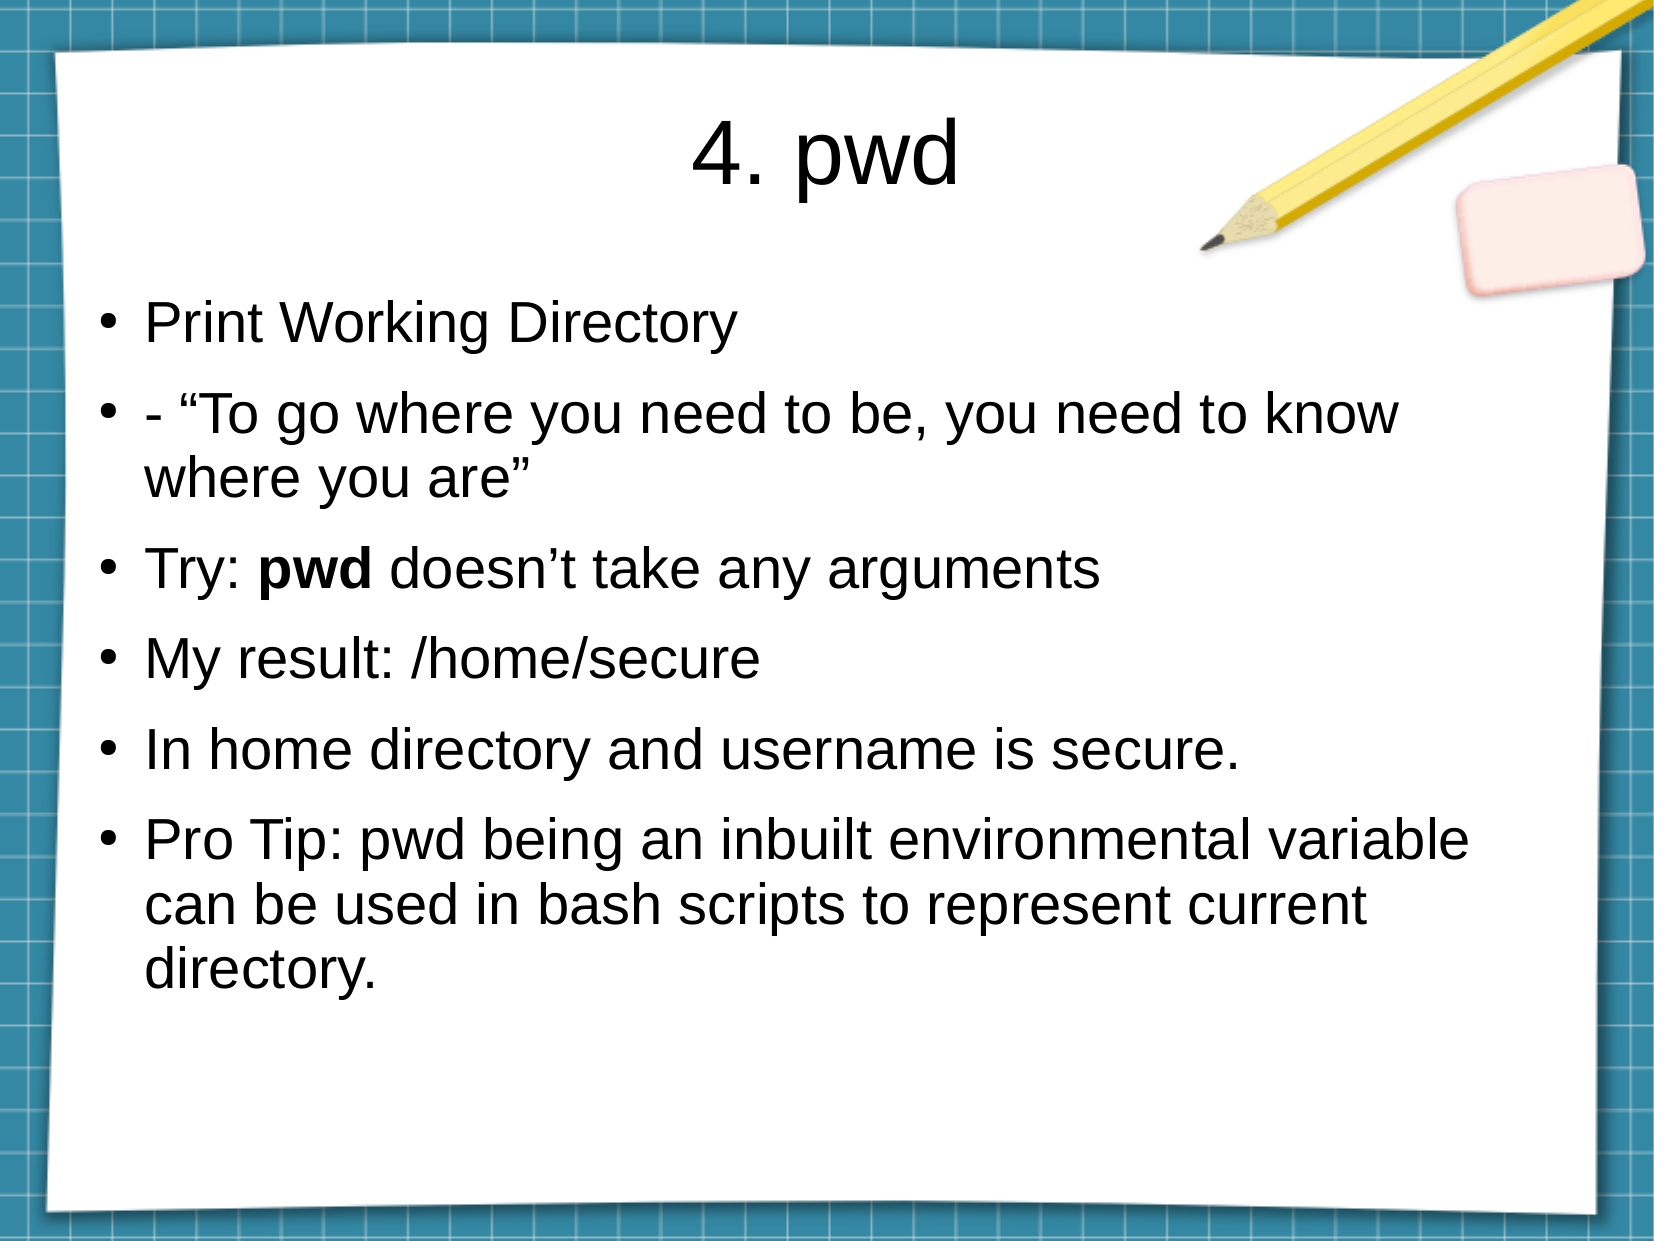

# 4. pwd
Print Working Directory
- “To go where you need to be, you need to know where you are”
Try: pwd doesn’t take any arguments
My result: /home/secure
In home directory and username is secure.
Pro Tip: pwd being an inbuilt environmental variable can be used in bash scripts to represent current directory.